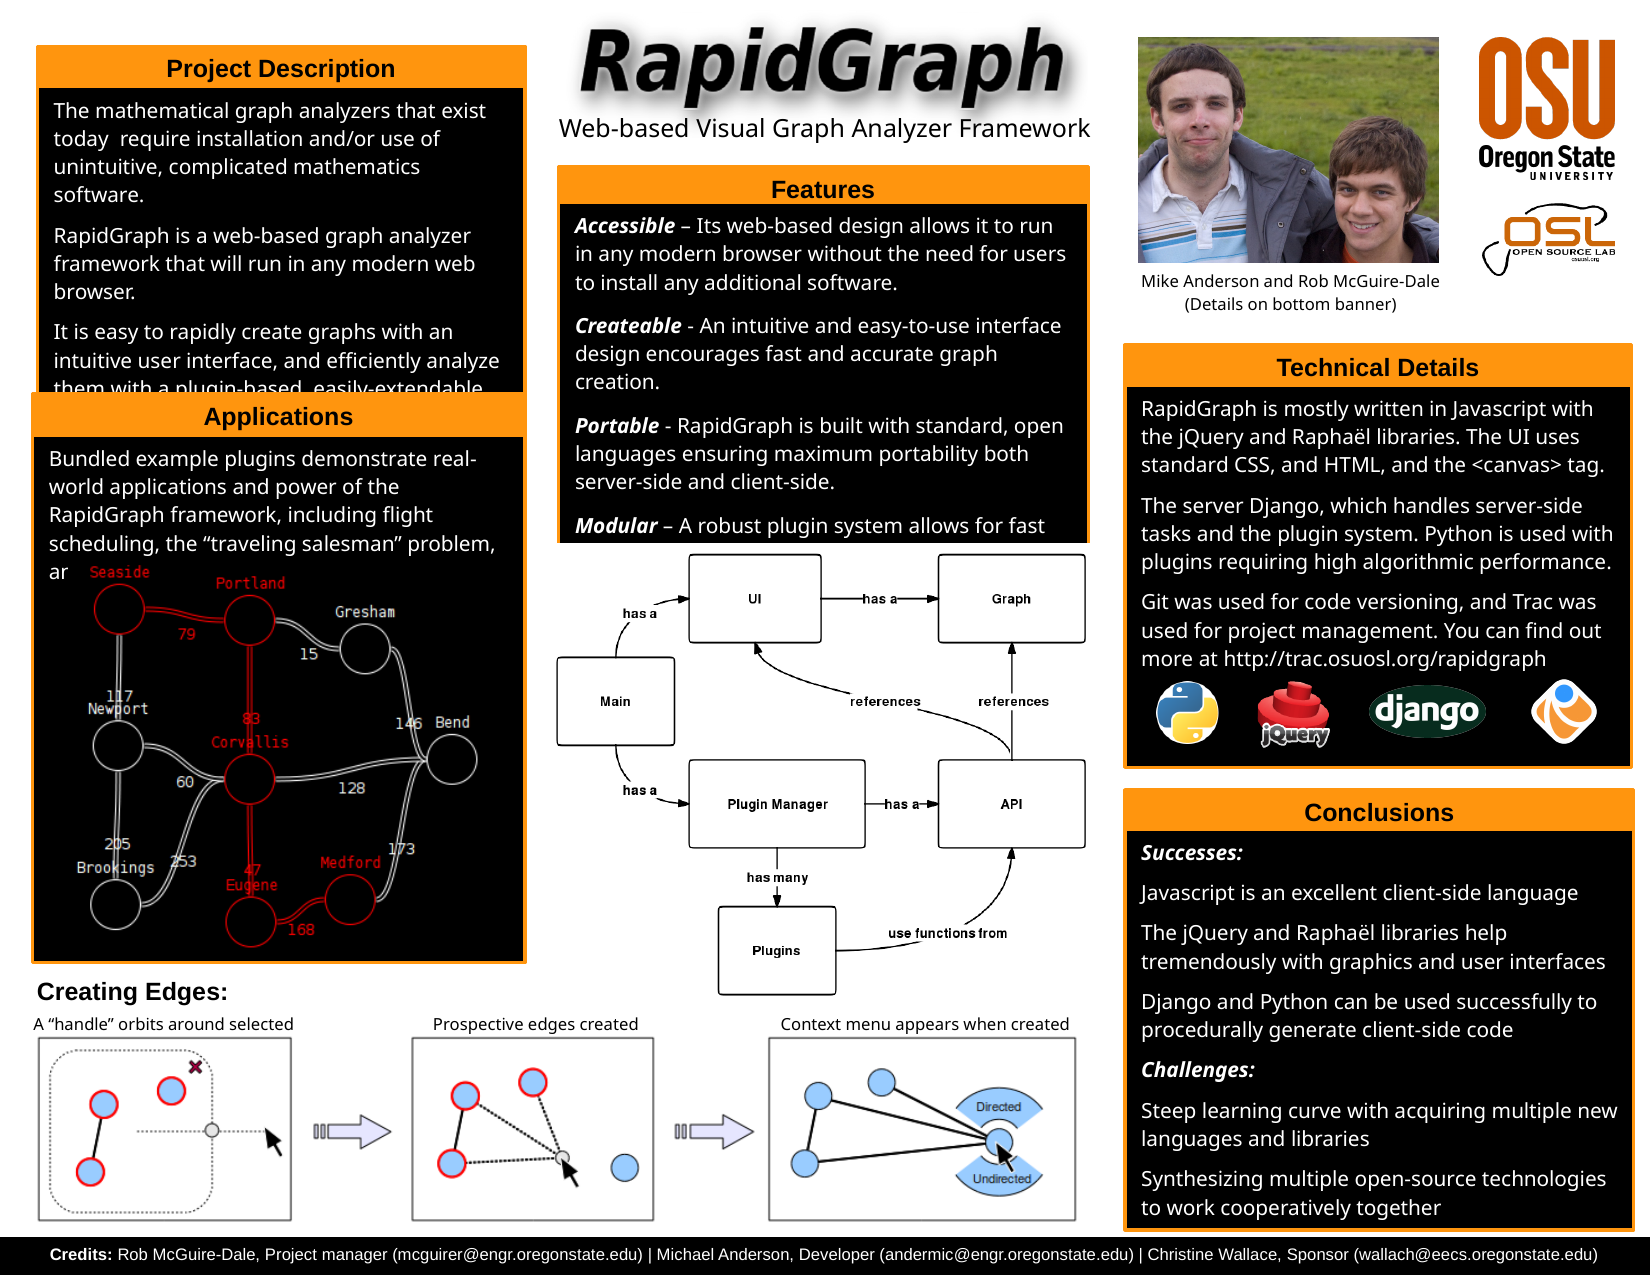

Project Description
The mathematical graph analyzers that exist today require installation and/or use of unintuitive, complicated mathematics software.
RapidGraph is a web-based graph analyzer framework that will run in any modern web browser.
It is easy to rapidly create graphs with an intuitive user interface, and efficiently analyze them with a plugin-based, easily-extendable API.
Web-based Visual Graph Analyzer Framework
Features
Accessible – Its web-based design allows it to run in any modern browser without the need for users to install any additional software.
Createable - An intuitive and easy-to-use interface design encourages fast and accurate graph creation.
Portable - RapidGraph is built with standard, open languages ensuring maximum portability both server-side and client-side.
Modular – A robust plugin system allows for fast and consistent functional extendibility.
Mike Anderson and Rob McGuire-Dale (Details on bottom banner)
Technical Details
RapidGraph is mostly written in Javascript with the jQuery and Raphaël libraries. The UI uses standard CSS, and HTML, and the <canvas> tag.
The server Django, which handles server-side tasks and the plugin system. Python is used with plugins requiring high algorithmic performance.
Git was used for code versioning, and Trac was used for project management. You can find out more at http://trac.osuosl.org/rapidgraph
Applications
Bundled example plugins demonstrate real-world applications and power of the RapidGraph framework, including flight scheduling, the “traveling salesman” problem, and shortest path.
Conclusions
Successes:
Javascript is an excellent client-side language
The jQuery and Raphaël libraries help tremendously with graphics and user interfaces
Django and Python can be used successfully to procedurally generate client-side code
Challenges:
Steep learning curve with acquiring multiple new languages and libraries
Synthesizing multiple open-source technologies to work cooperatively together
Creating Edges:
A “handle” orbits around selected
Prospective edges created
Context menu appears when created
Credits: Rob McGuire-Dale, Project manager (mcguirer@engr.oregonstate.edu) | Michael Anderson, Developer (andermic@engr.oregonstate.edu) | Christine Wallace, Sponsor (wallach@eecs.oregonstate.edu)